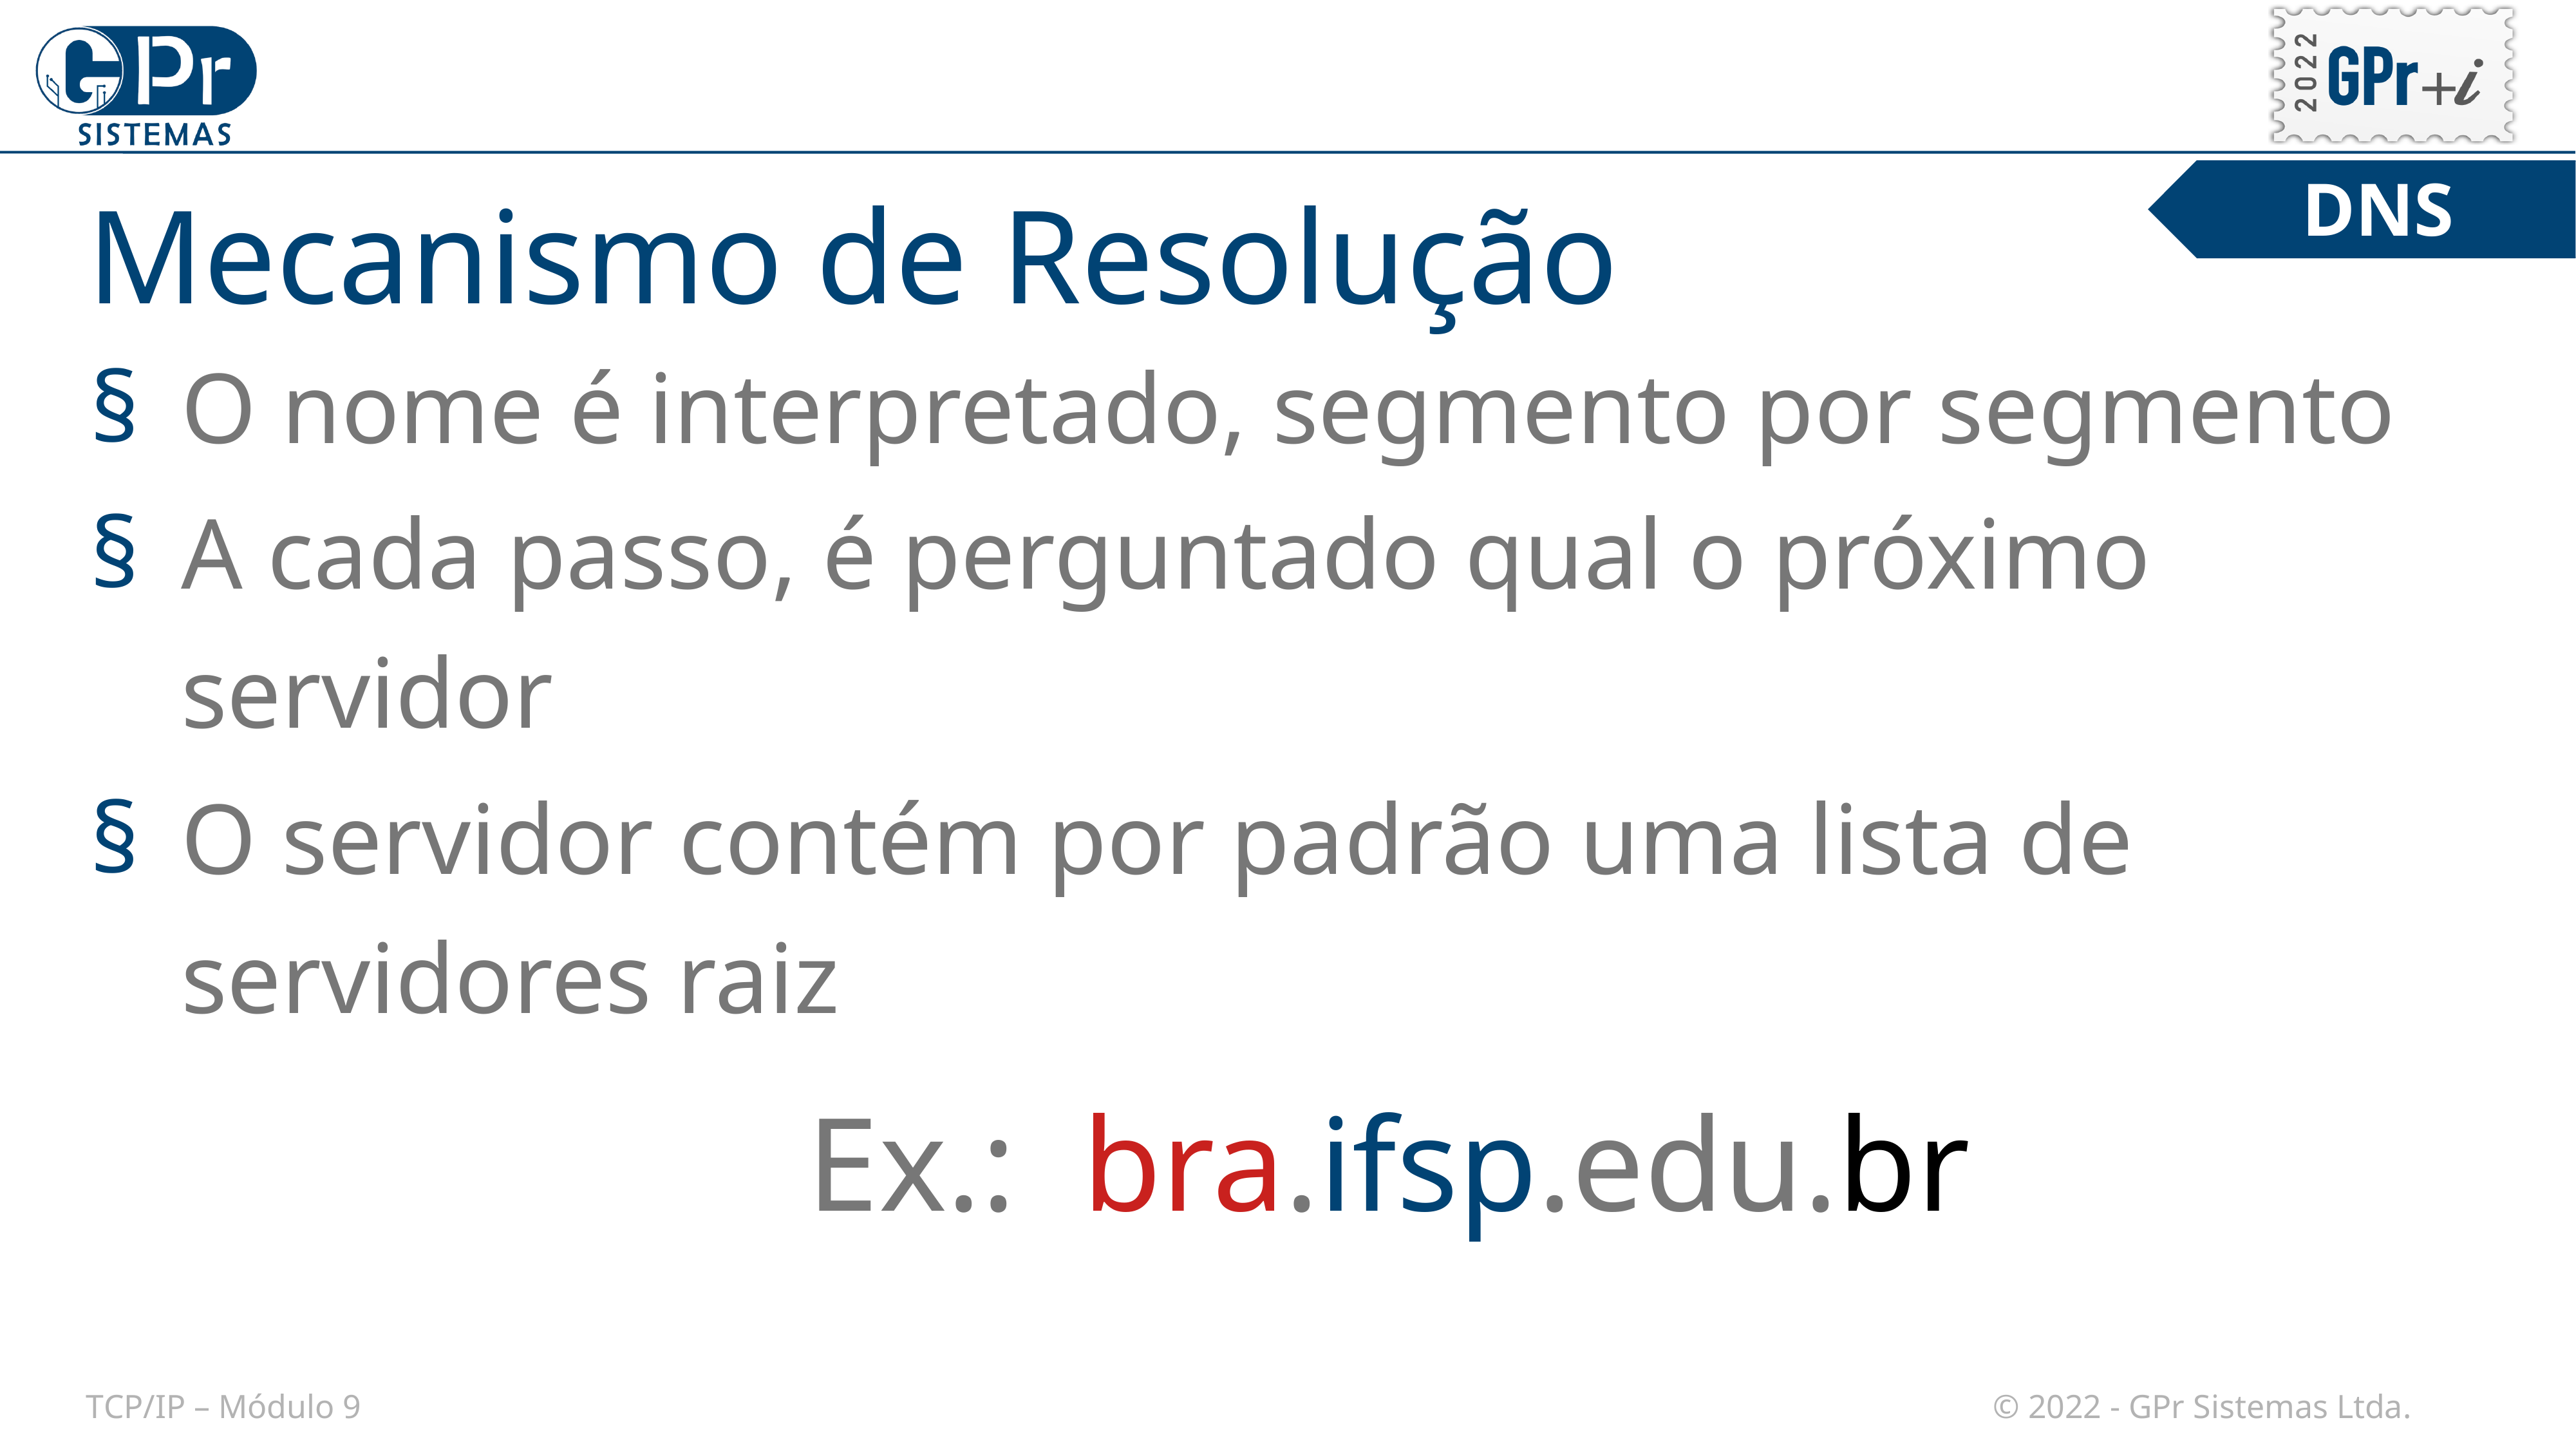

DNS
Mecanismo de Resolução
# O nome é interpretado, segmento por segmento
A cada passo, é perguntado qual o próximo servidor
O servidor contém por padrão uma lista de servidores raiz
 Ex.: bra.ifsp.edu.br